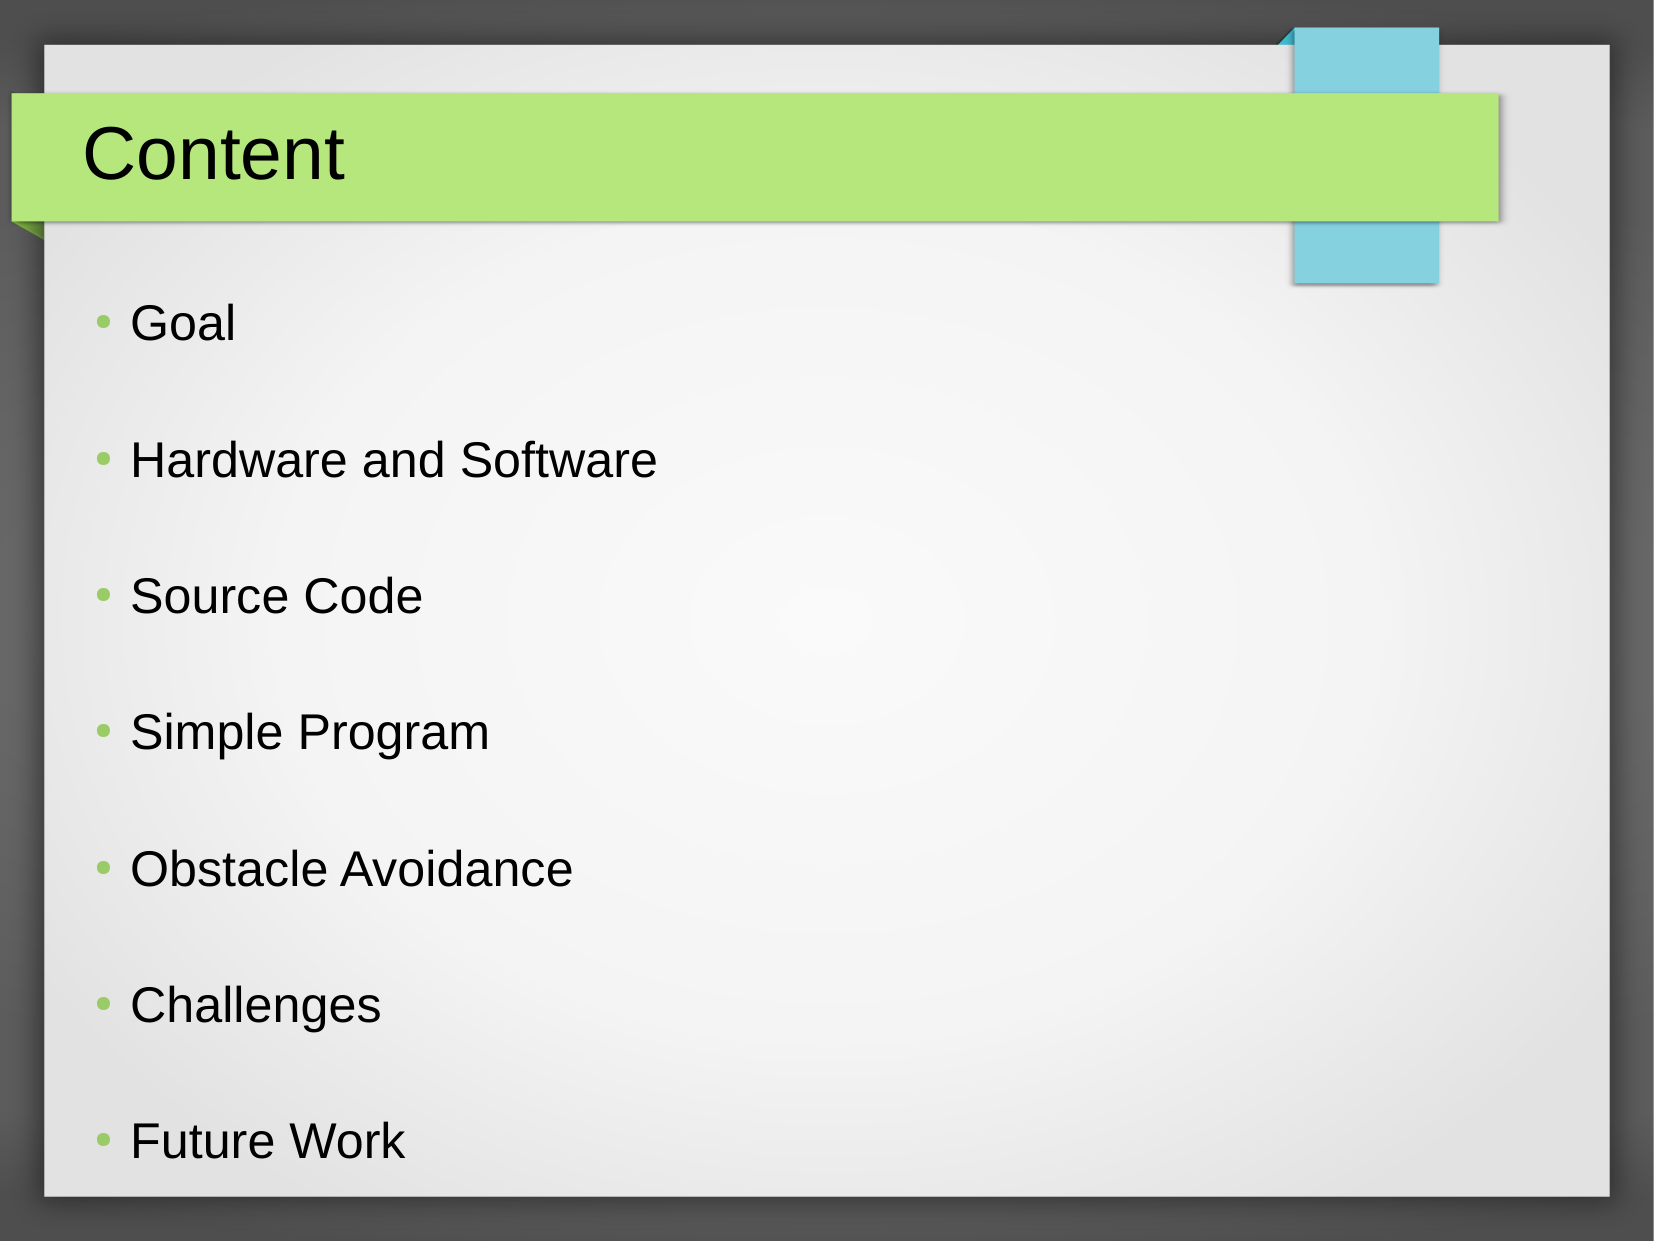

# Content
Goal
Hardware and Software
Source Code
Simple Program
Obstacle Avoidance
Challenges
Future Work